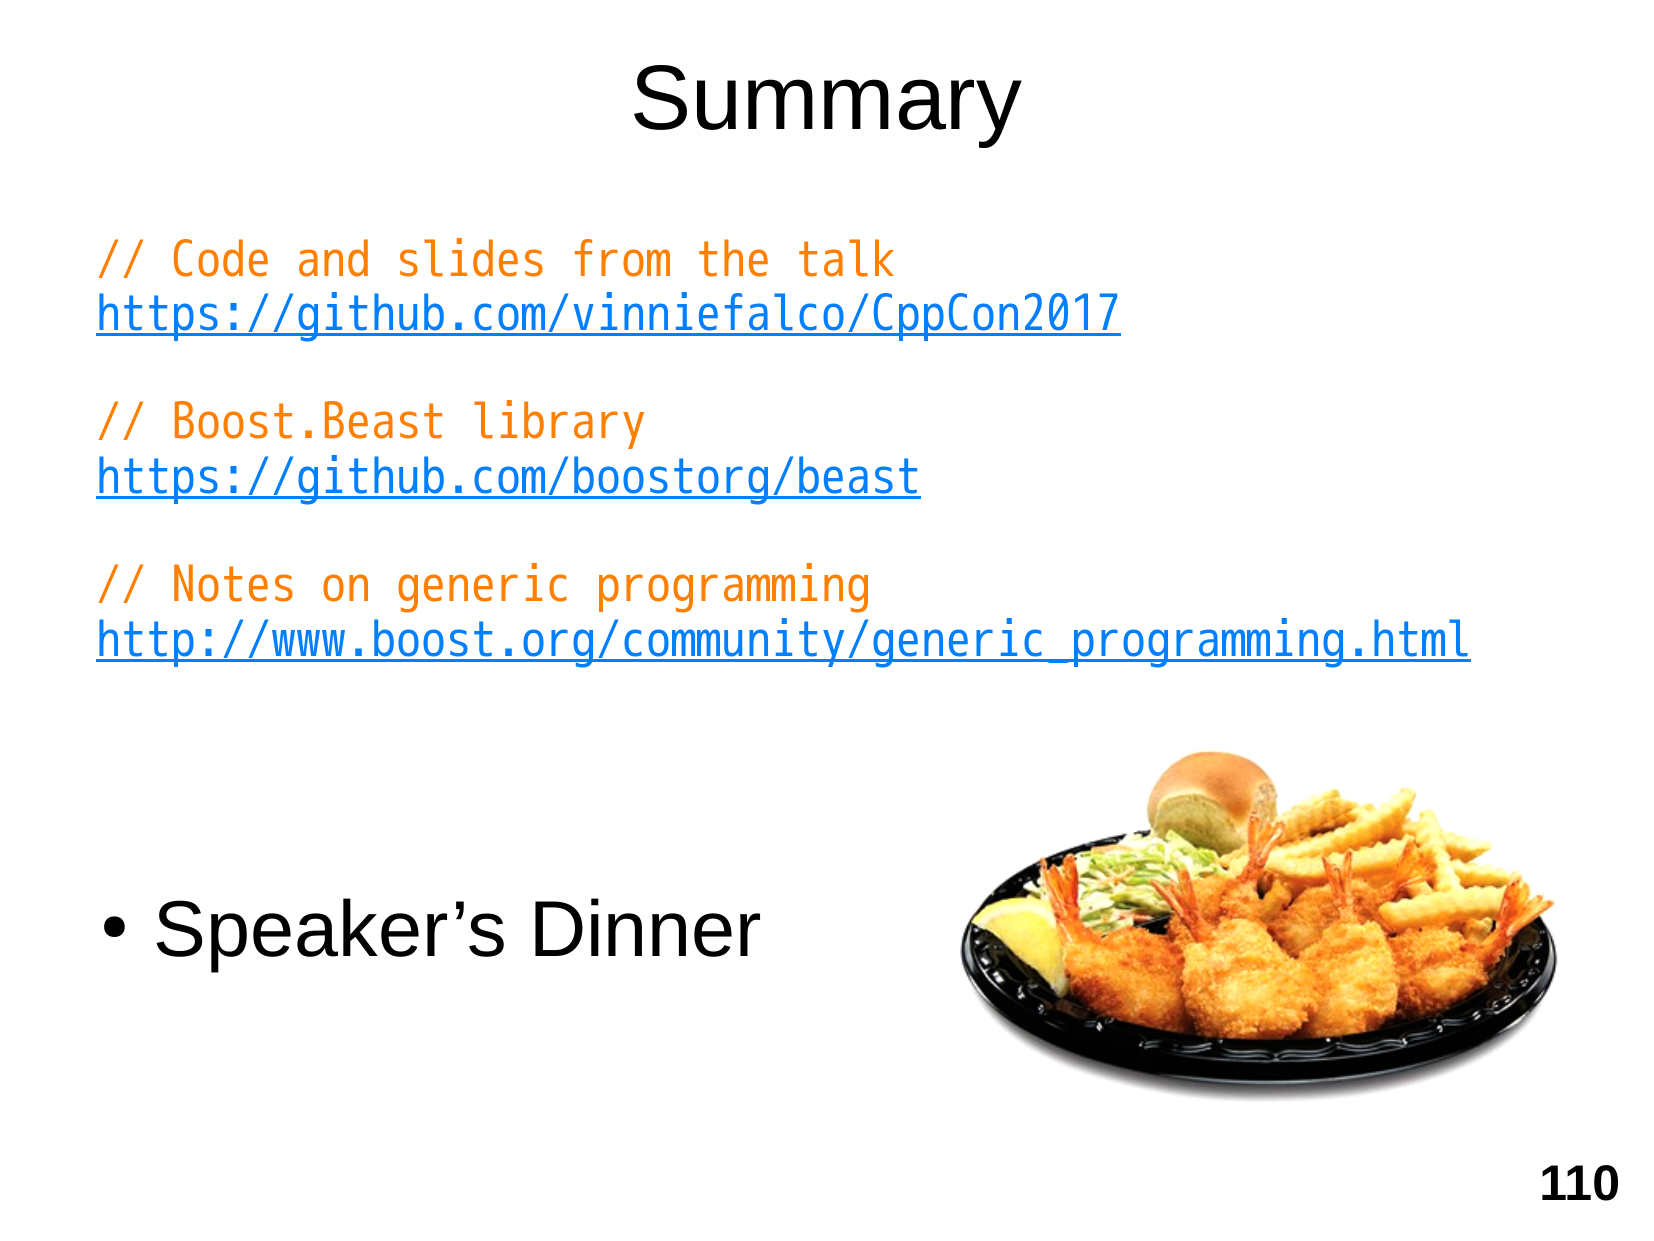

# Summary
// Code and slides from the talk
https://github.com/vinniefalco/CppCon2017
// Boost.Beast library
https://github.com/boostorg/beast
// Notes on generic programming
http://www.boost.org/community/generic_programming.html
Speaker’s Dinner
110